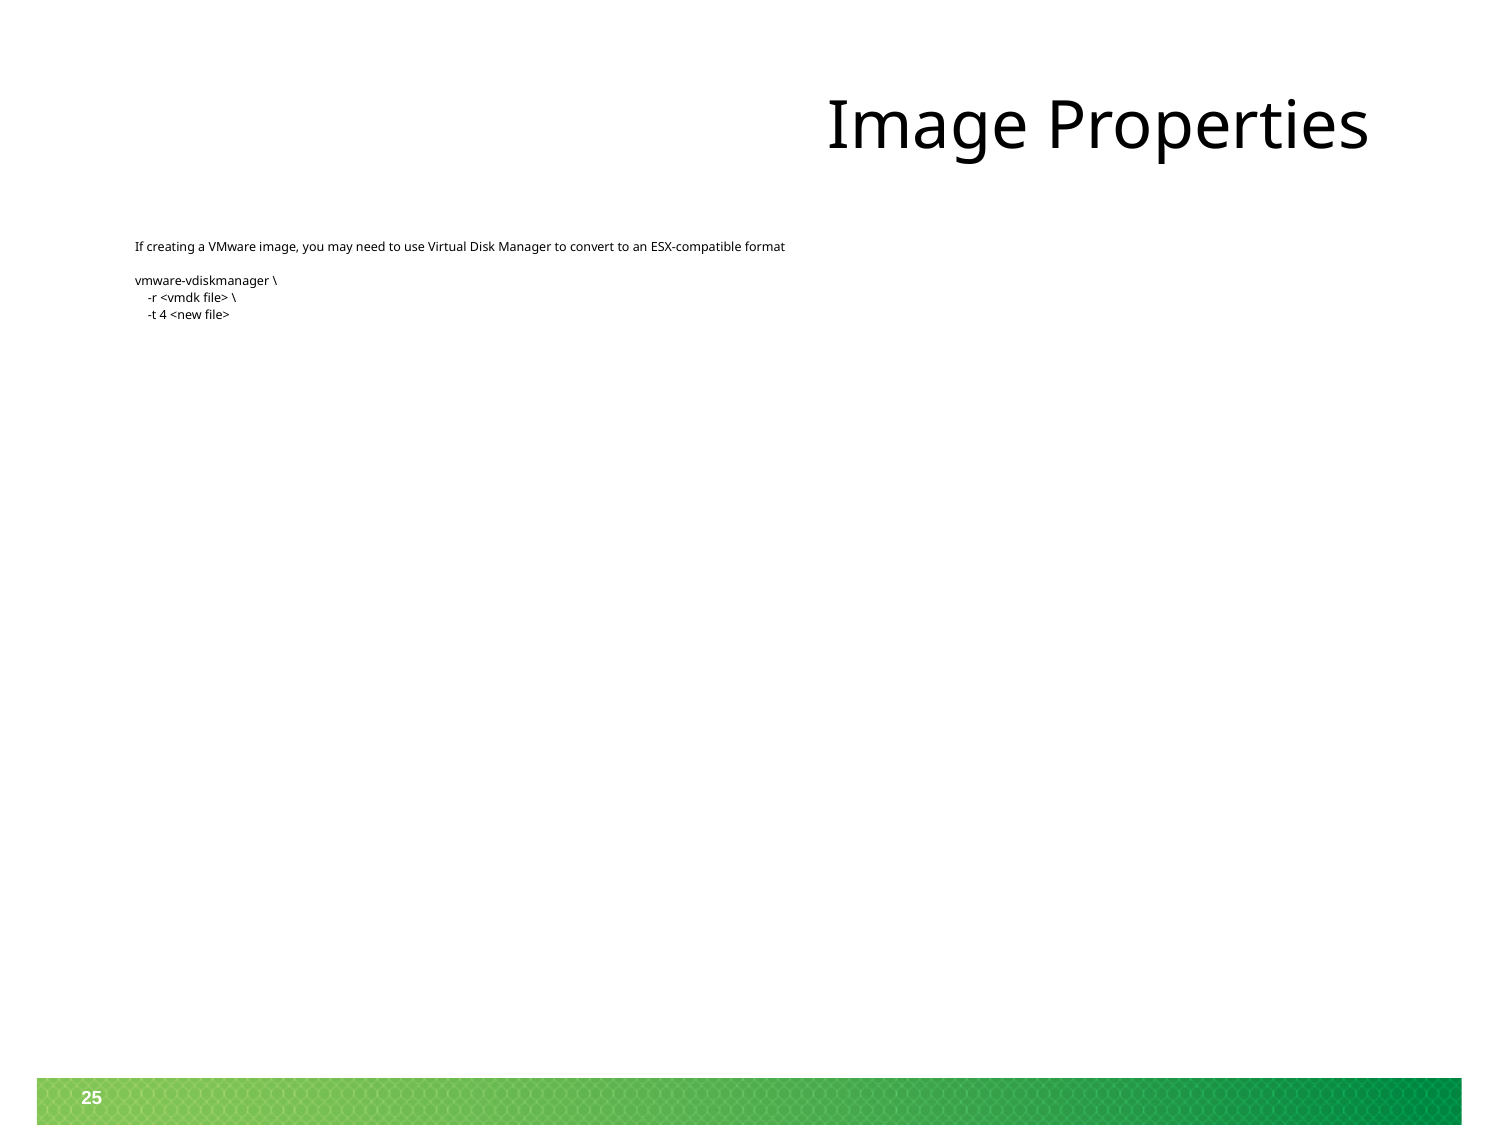

# Image Properties
If creating a VMware image, you may need to use Virtual Disk Manager to convert to an ESX-compatible format
vmware-vdiskmanager \
 -r <vmdk file> \
 -t 4 <new file>